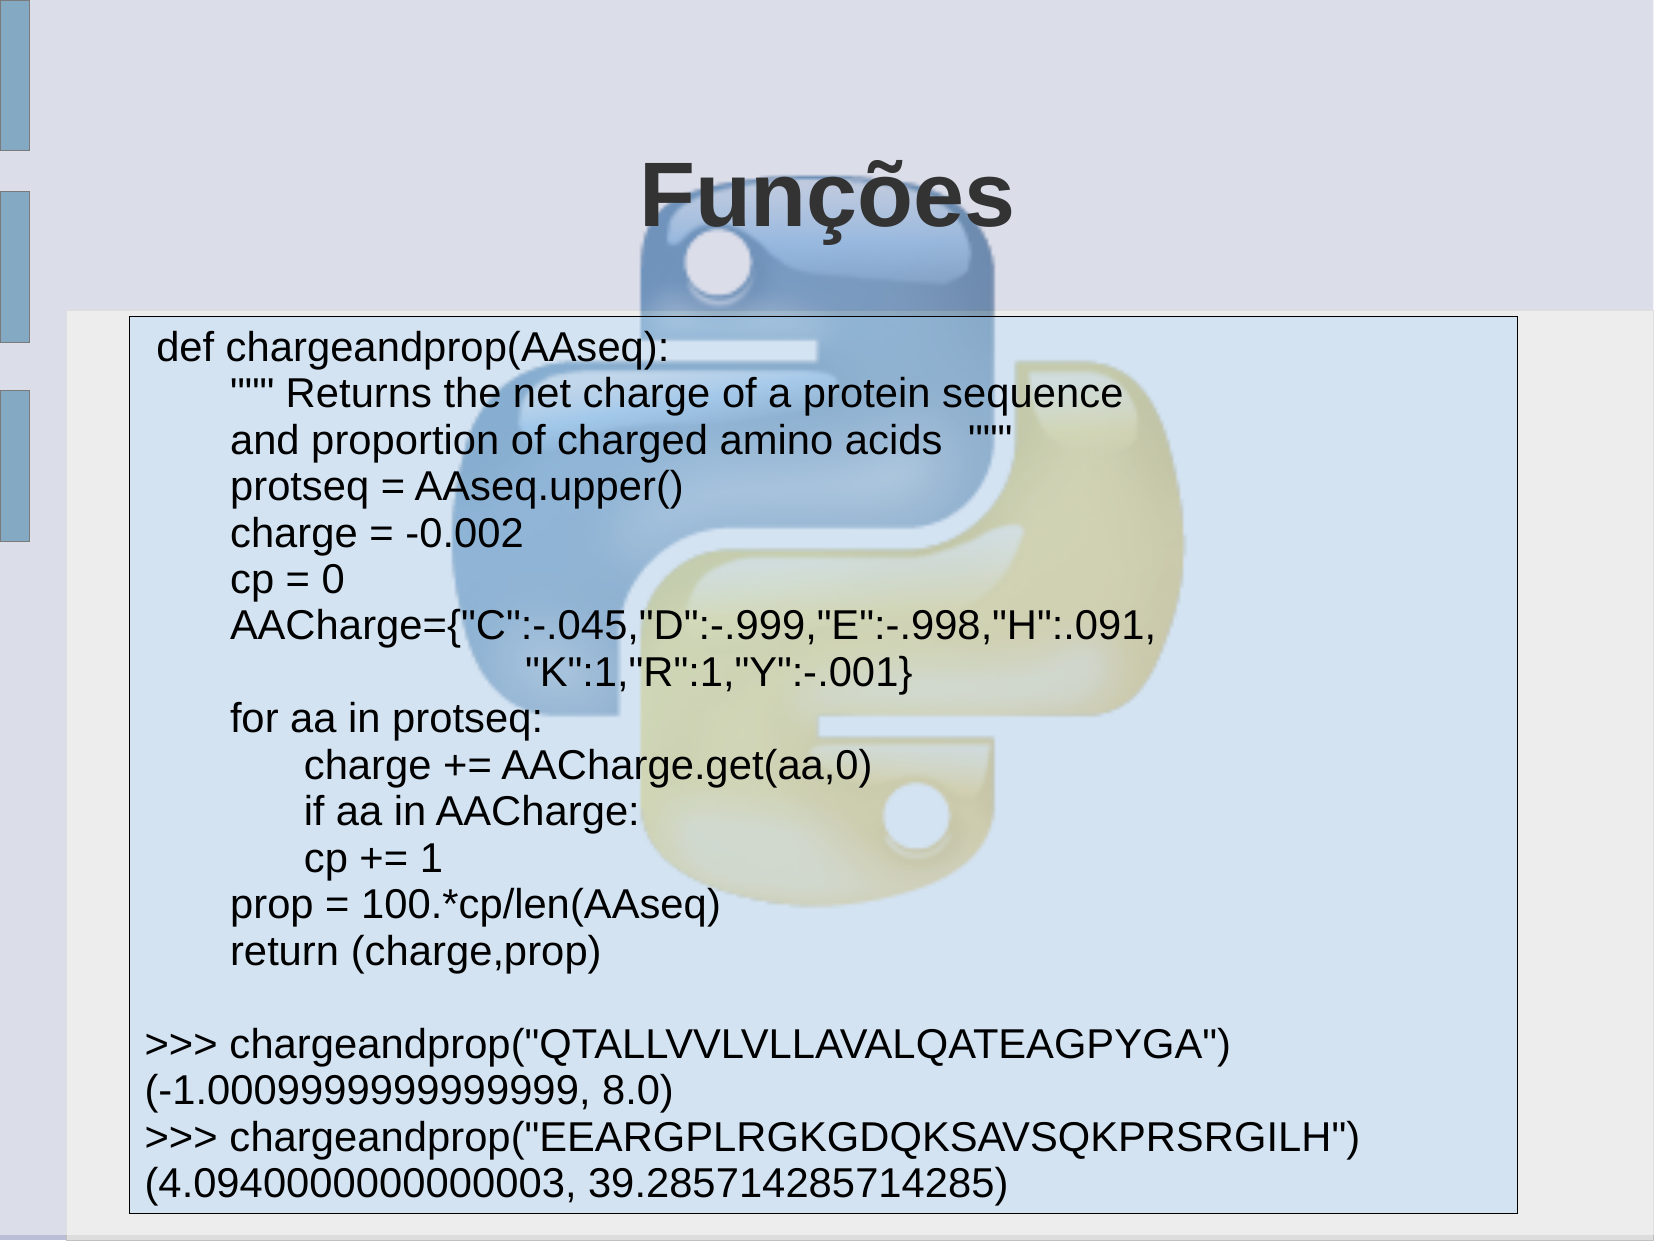

# Funções
 def chargeandprop(AAseq):
	 """ Returns the net charge of a protein sequence
	 and proportion of charged amino acids	 """
	 protseq = AAseq.upper()
	 charge = -0.002
	 cp = 0
	 AACharge={"C":-.045,"D":-.999,"E":-.998,"H":.091,
					 "K":1,"R":1,"Y":-.001}
	 for aa in protseq:
		 charge += AACharge.get(aa,0)
		 if aa in AACharge:
		 cp += 1
	 prop = 100.*cp/len(AAseq)
	 return (charge,prop)
>>> chargeandprop("QTALLVVLVLLAVALQATEAGPYGA")
(-1.0009999999999999, 8.0)
>>> chargeandprop("EEARGPLRGKGDQKSAVSQKPRSRGILH")
(4.0940000000000003, 39.285714285714285)